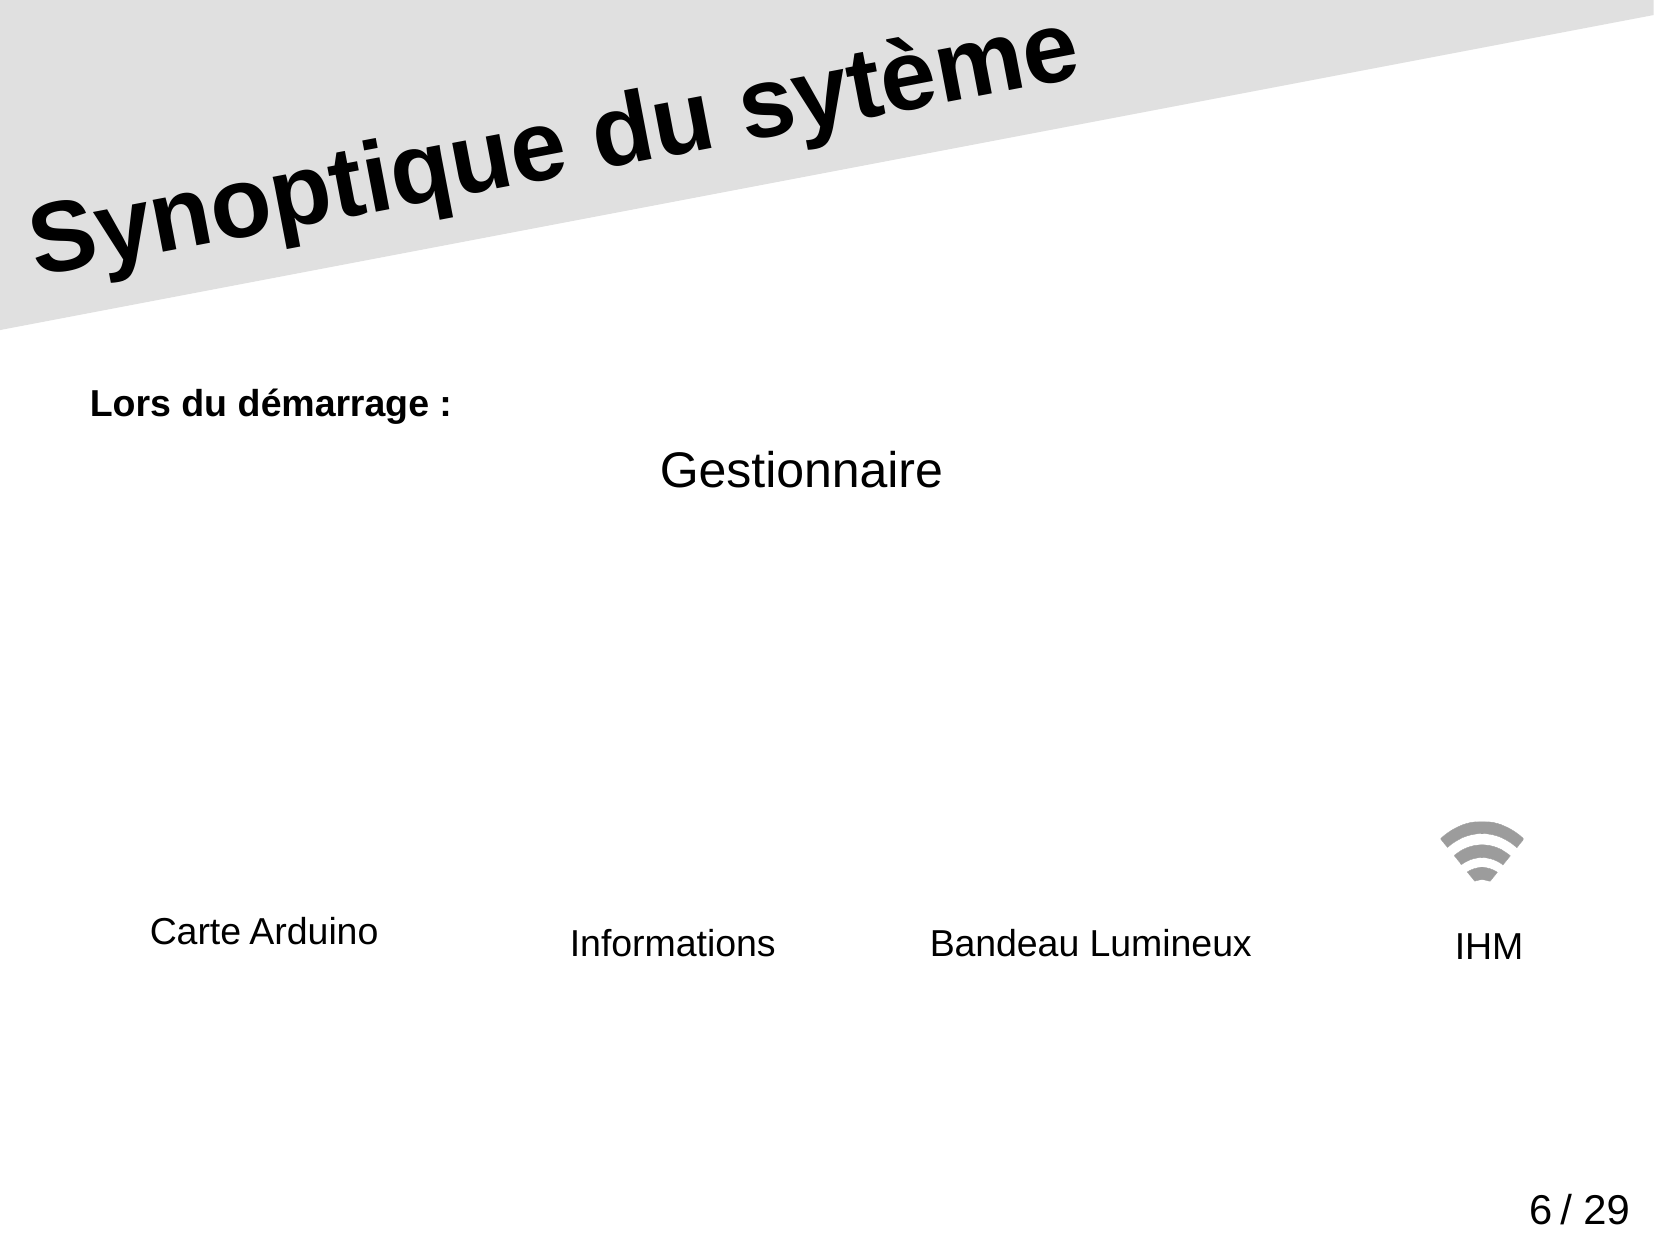

# Synoptique du sytème
Lors du démarrage :
Gestionnaire
Carte Arduino
Informations
Bandeau Lumineux
IHM